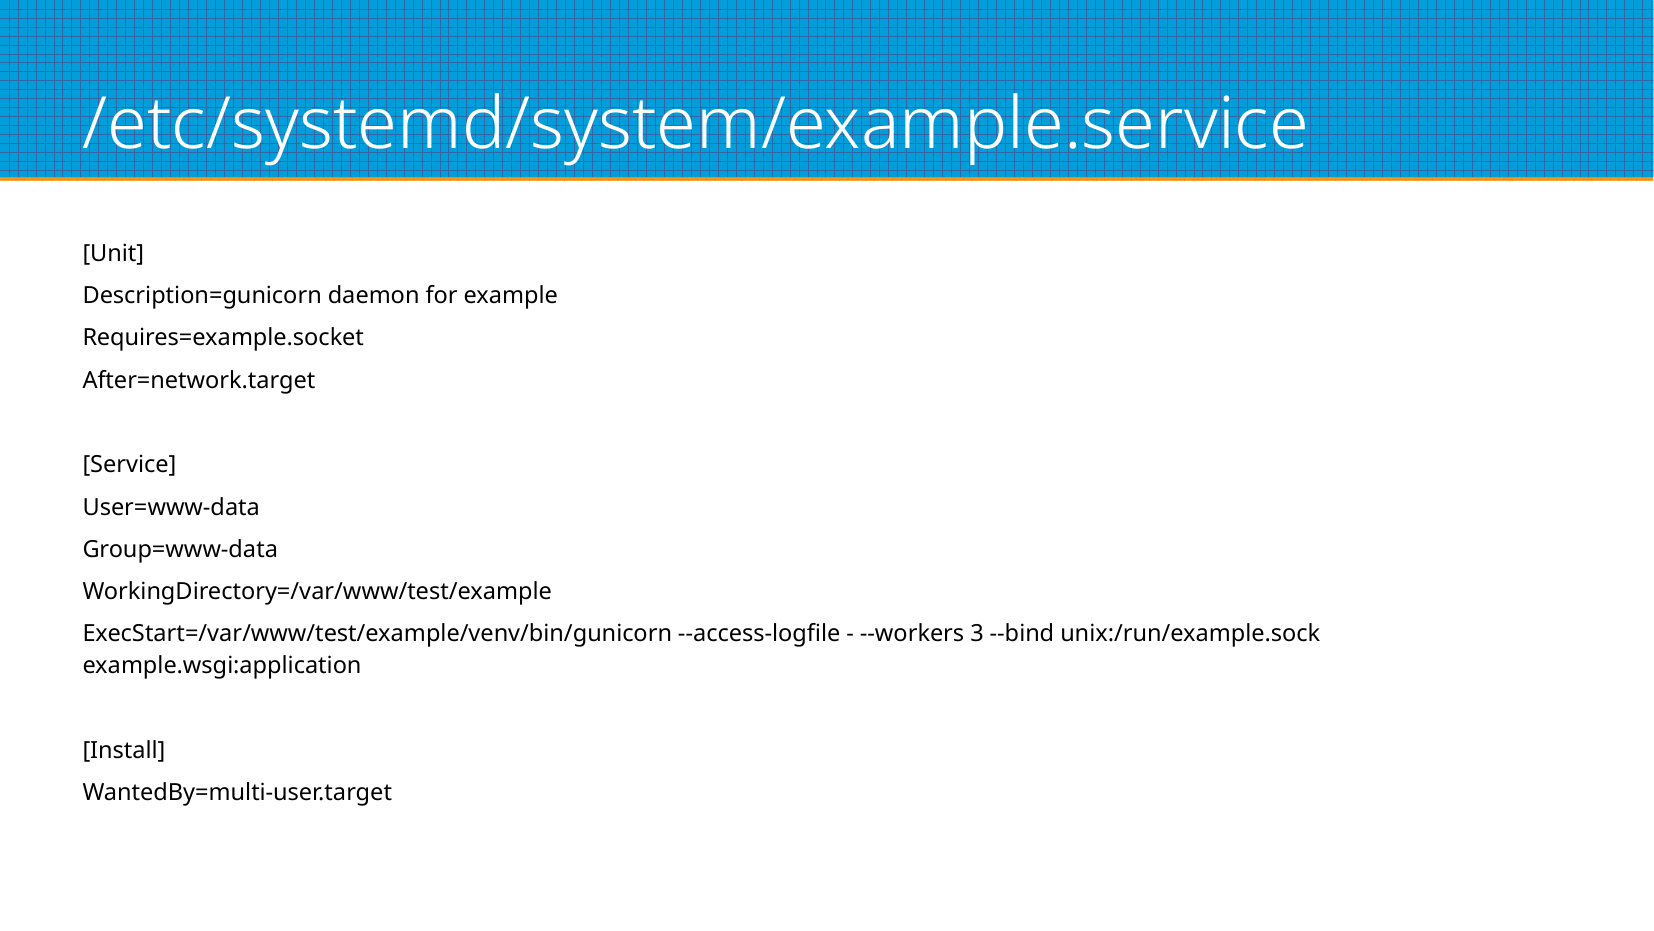

# /etc/systemd/system/example.service
[Unit]
Description=gunicorn daemon for example
Requires=example.socket
After=network.target
[Service]
User=www-data
Group=www-data
WorkingDirectory=/var/www/test/example
ExecStart=/var/www/test/example/venv/bin/gunicorn --access-logfile - --workers 3 --bind unix:/run/example.sock example.wsgi:application
[Install]
WantedBy=multi-user.target